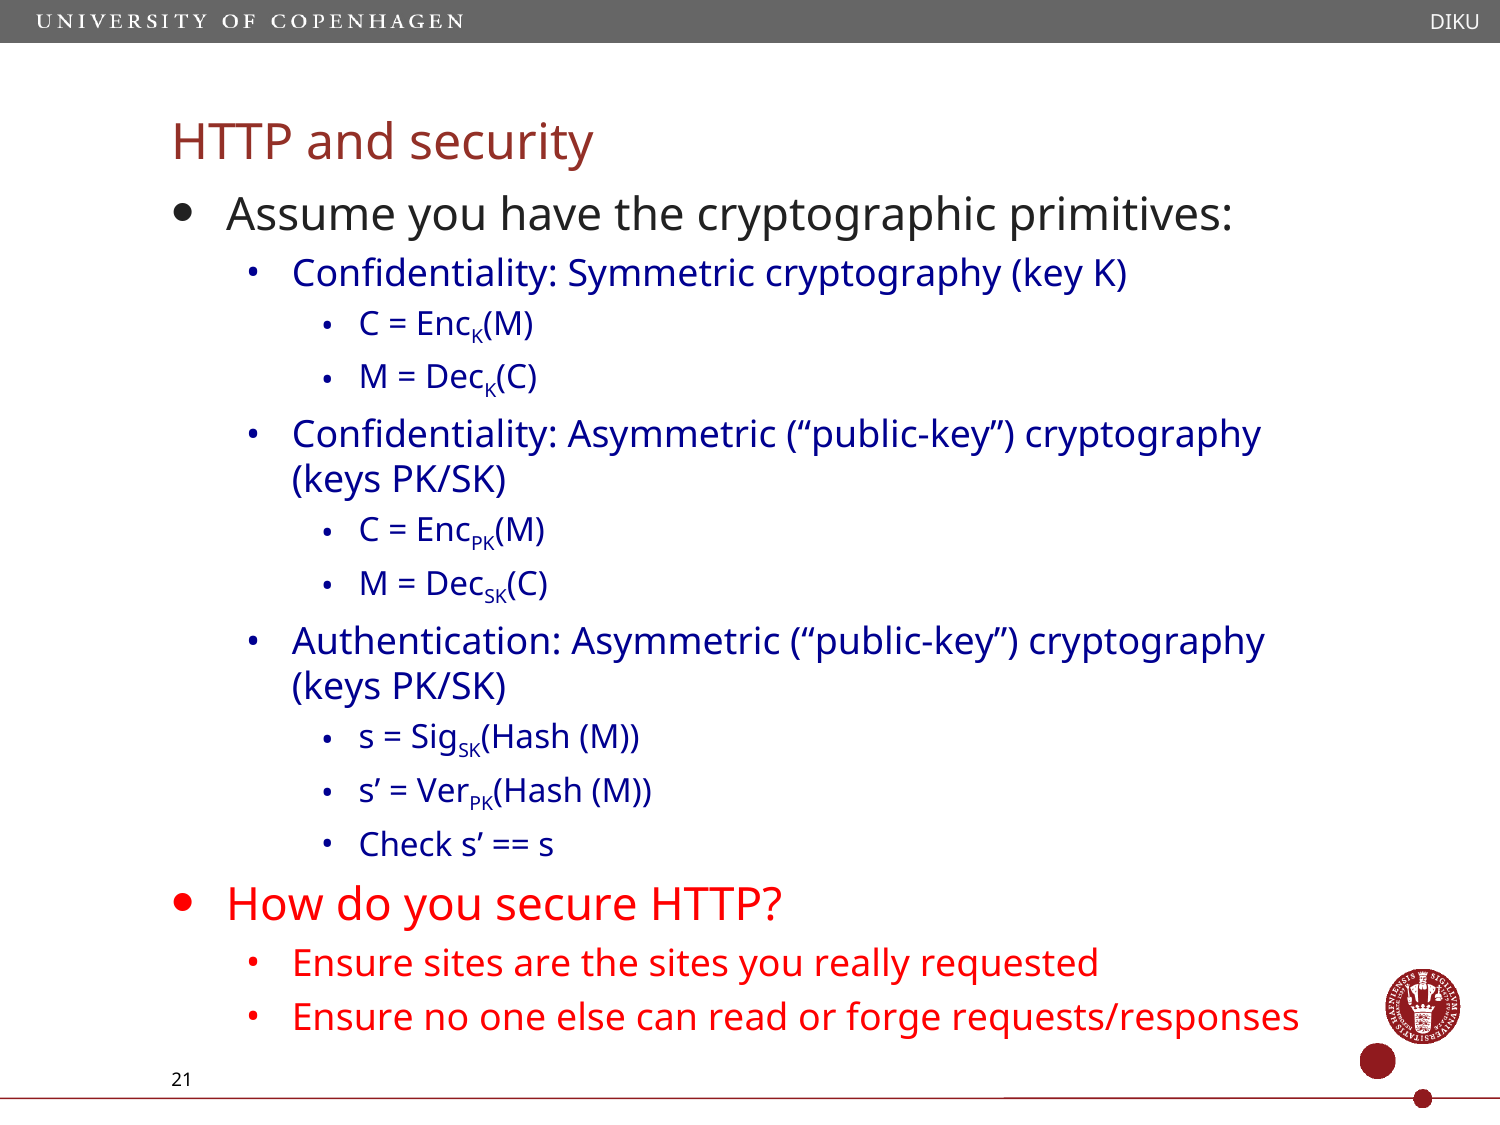

DIKU
HTTP and security
Assume you have the cryptographic primitives:
Confidentiality: Symmetric cryptography (key K)
C = EncK(M)
M = DecK(C)
Confidentiality: Asymmetric (“public-key”) cryptography (keys PK/SK)
C = EncPK(M)
M = DecSK(C)
Authentication: Asymmetric (“public-key”) cryptography (keys PK/SK)
s = SigSK(Hash (M))
s’ = VerPK(Hash (M))
Check s’ == s
How do you secure HTTP?
Ensure sites are the sites you really requested
Ensure no one else can read or forge requests/responses